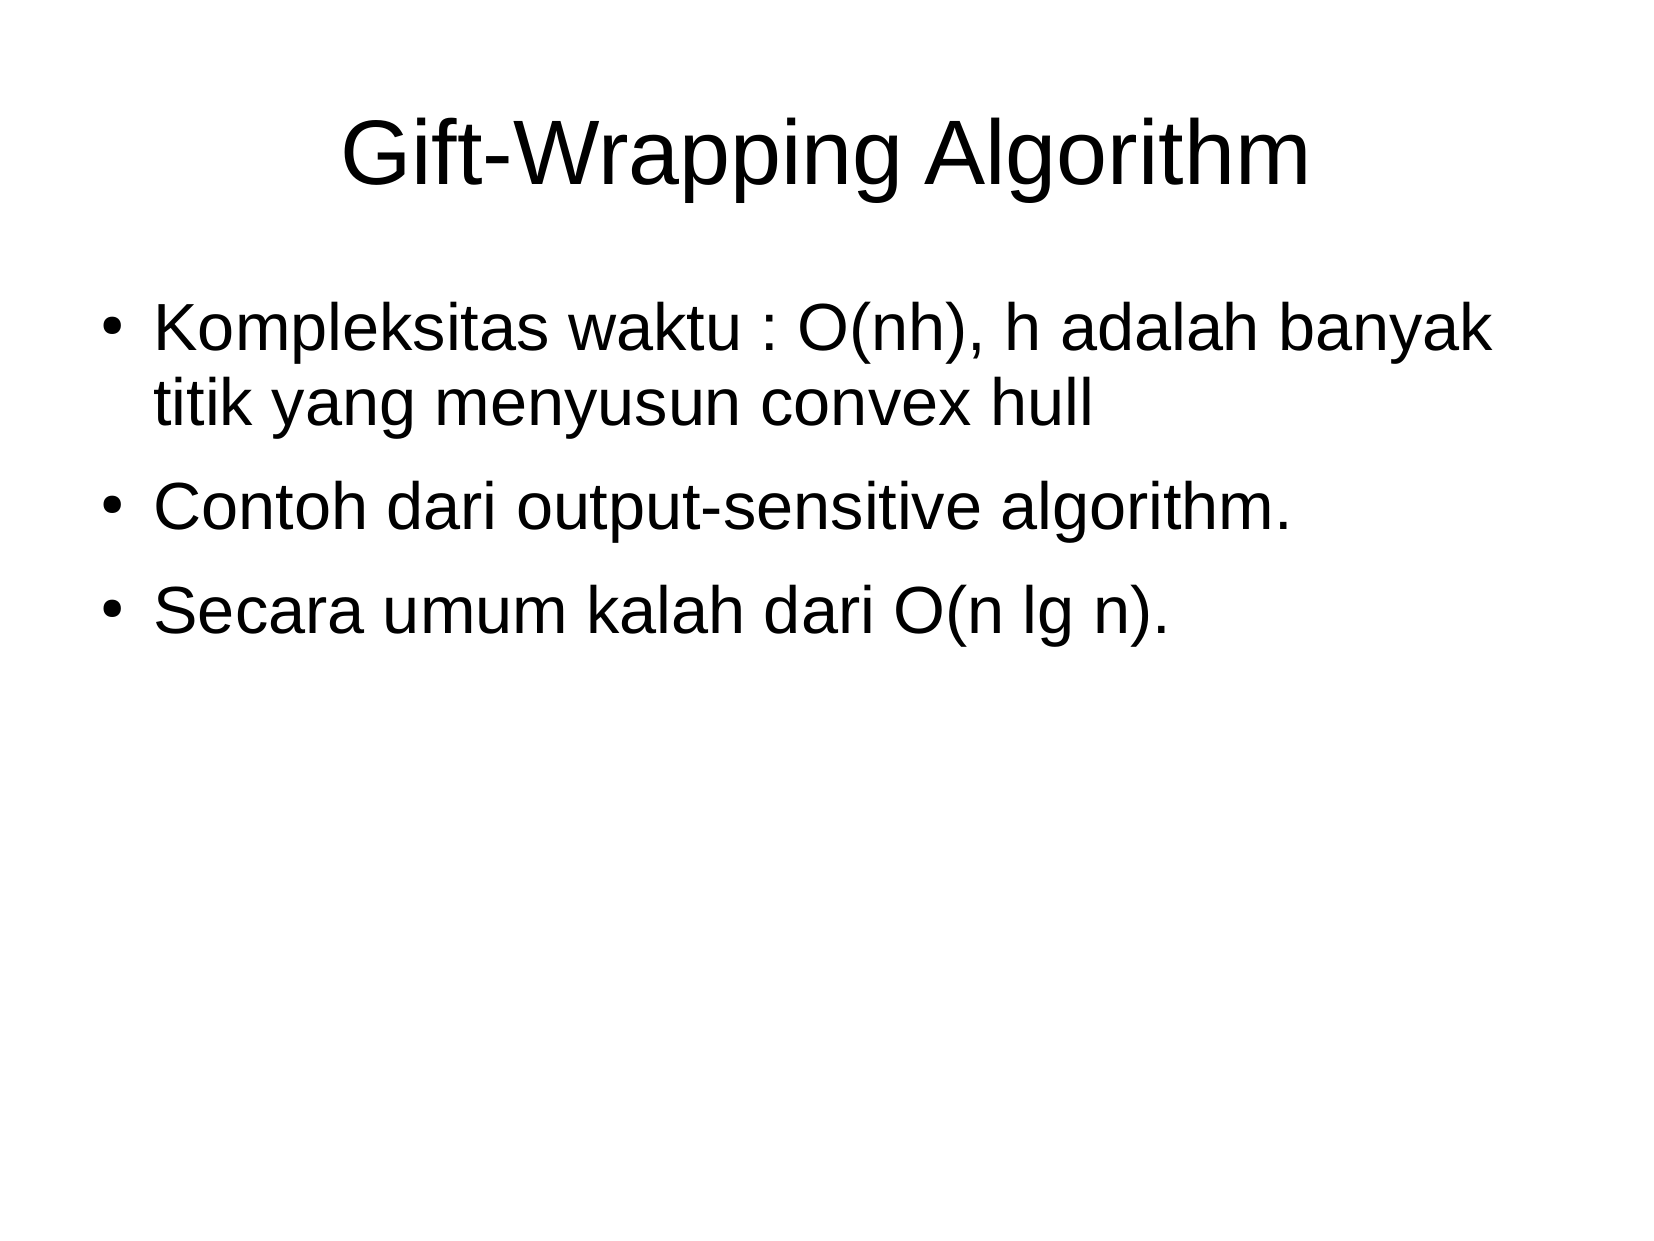

# Gift-Wrapping Algorithm
Kompleksitas waktu : O(nh), h adalah banyak titik yang menyusun convex hull
Contoh dari output-sensitive algorithm.
Secara umum kalah dari O(n lg n).